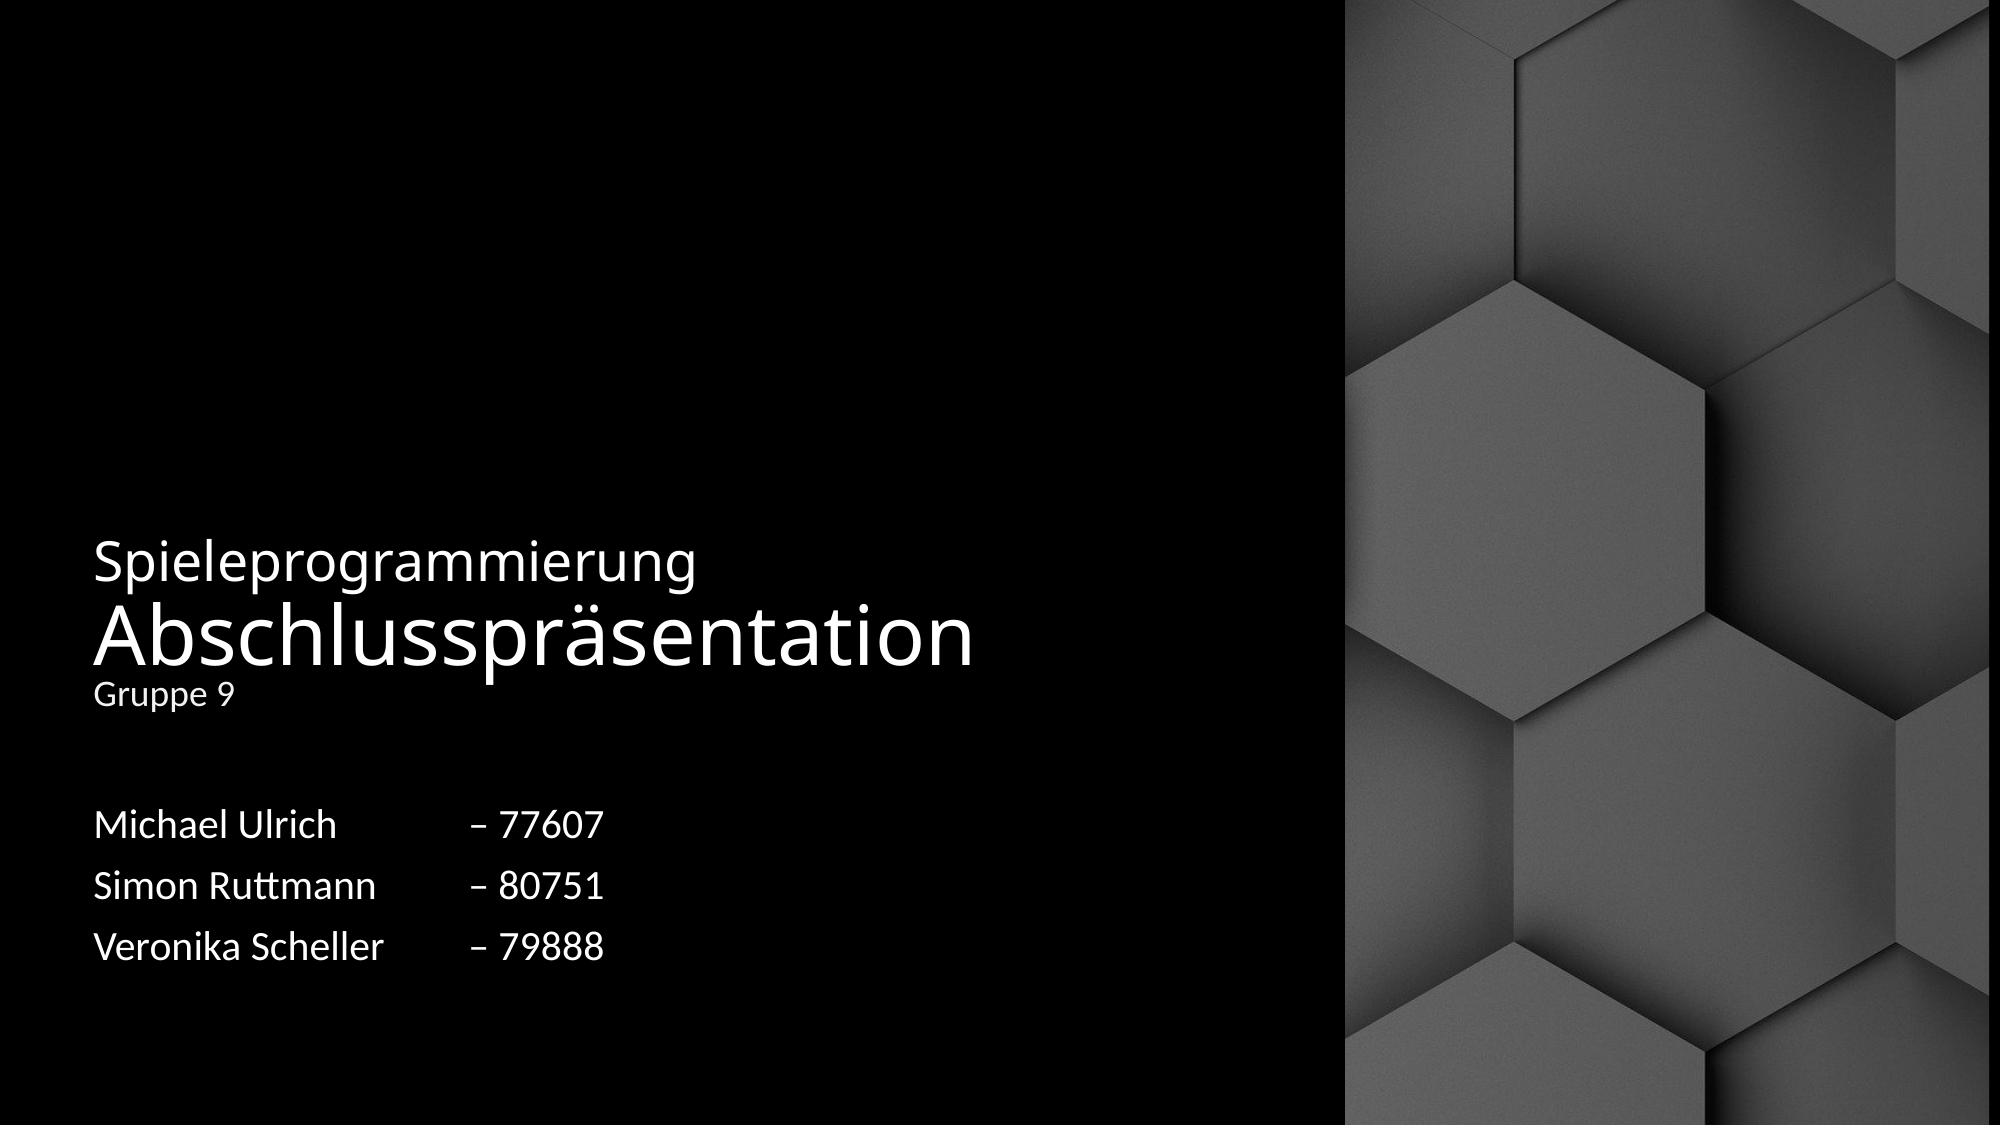

# Spieleprogrammierung Abschlusspräsentation
Gruppe 9
Michael Ulrich		– 77607
Simon Ruttmann 		– 80751
Veronika Scheller 	– 79888